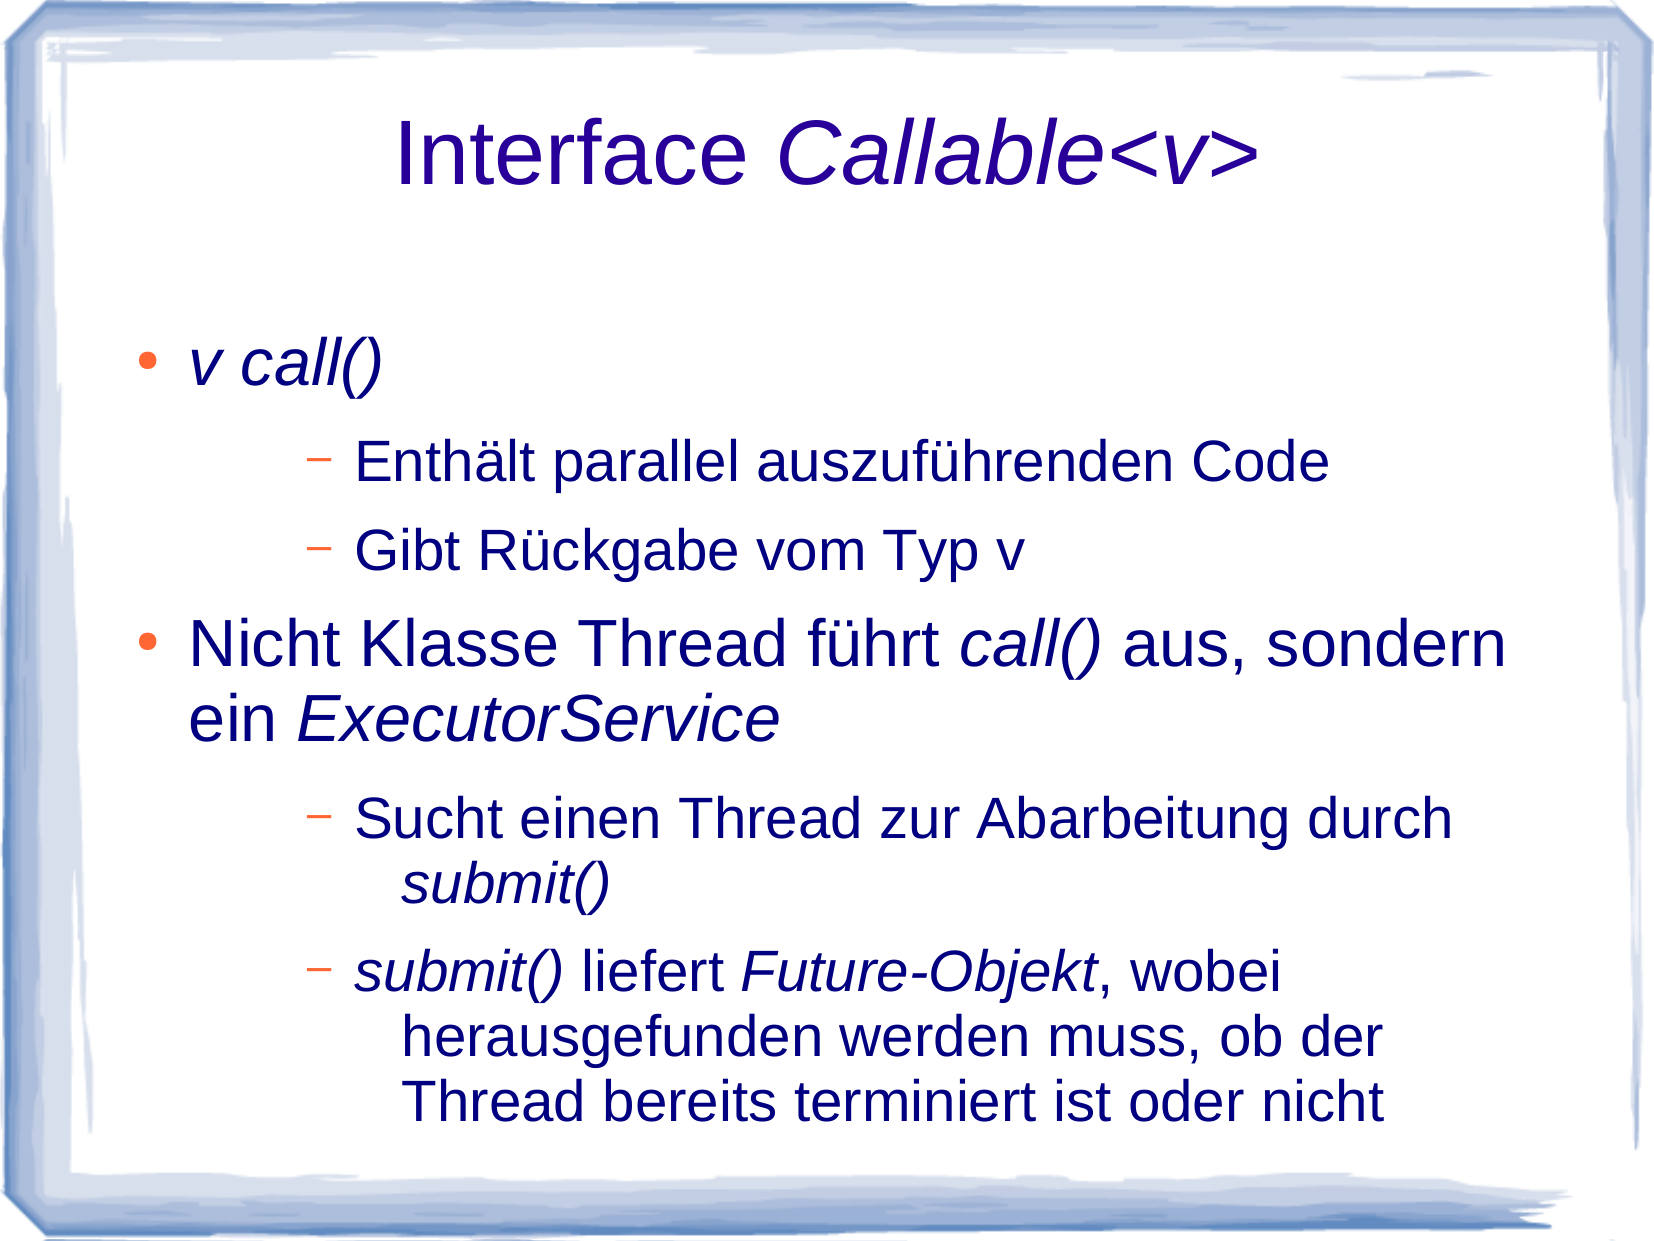

# Interface Callable<v>
v call()
Enthält parallel auszuführenden Code
Gibt Rückgabe vom Typ v
Nicht Klasse Thread führt call() aus, sondern ein ExecutorService
Sucht einen Thread zur Abarbeitung durch submit()
submit() liefert Future-Objekt, wobei herausgefunden werden muss, ob der Thread bereits terminiert ist oder nicht